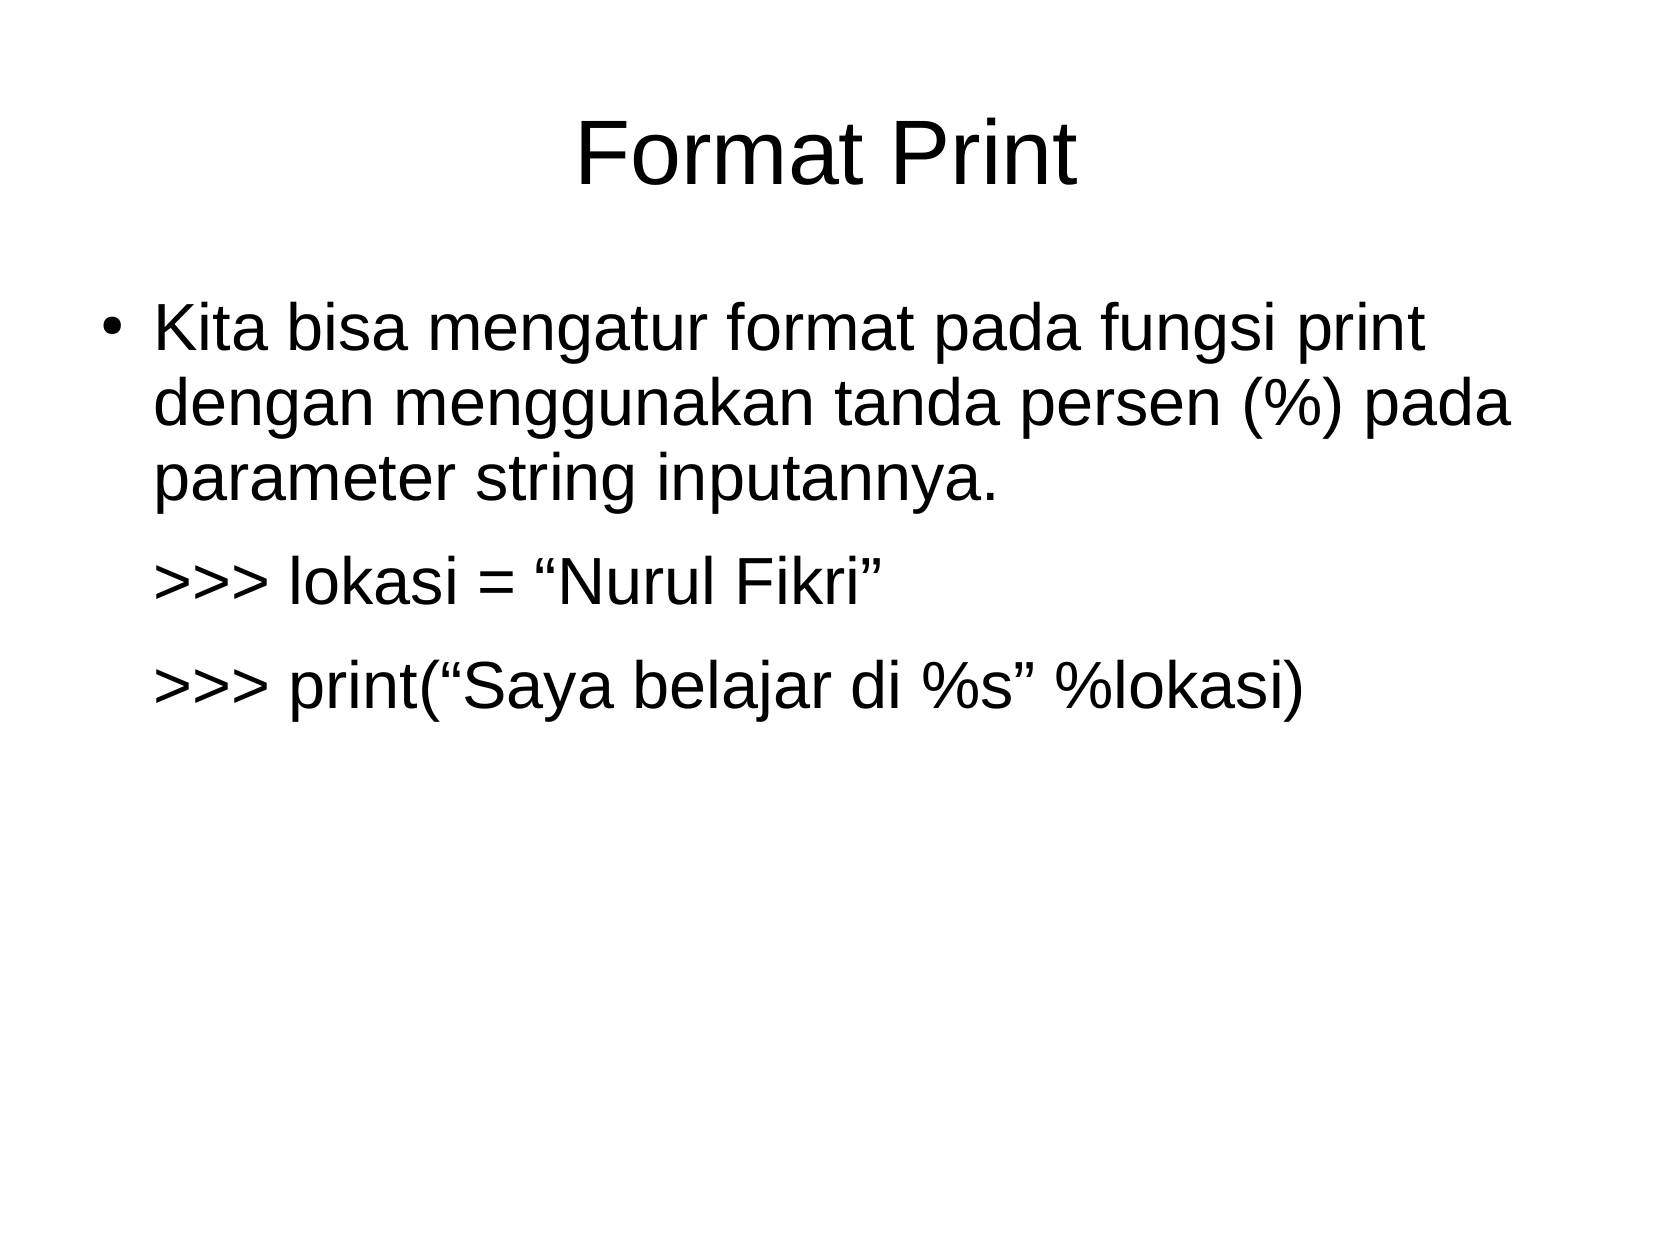

# Format Print
Kita bisa mengatur format pada fungsi print dengan menggunakan tanda persen (%) pada parameter string inputannya.
>>> lokasi = “Nurul Fikri”
>>> print(“Saya belajar di %s” %lokasi)